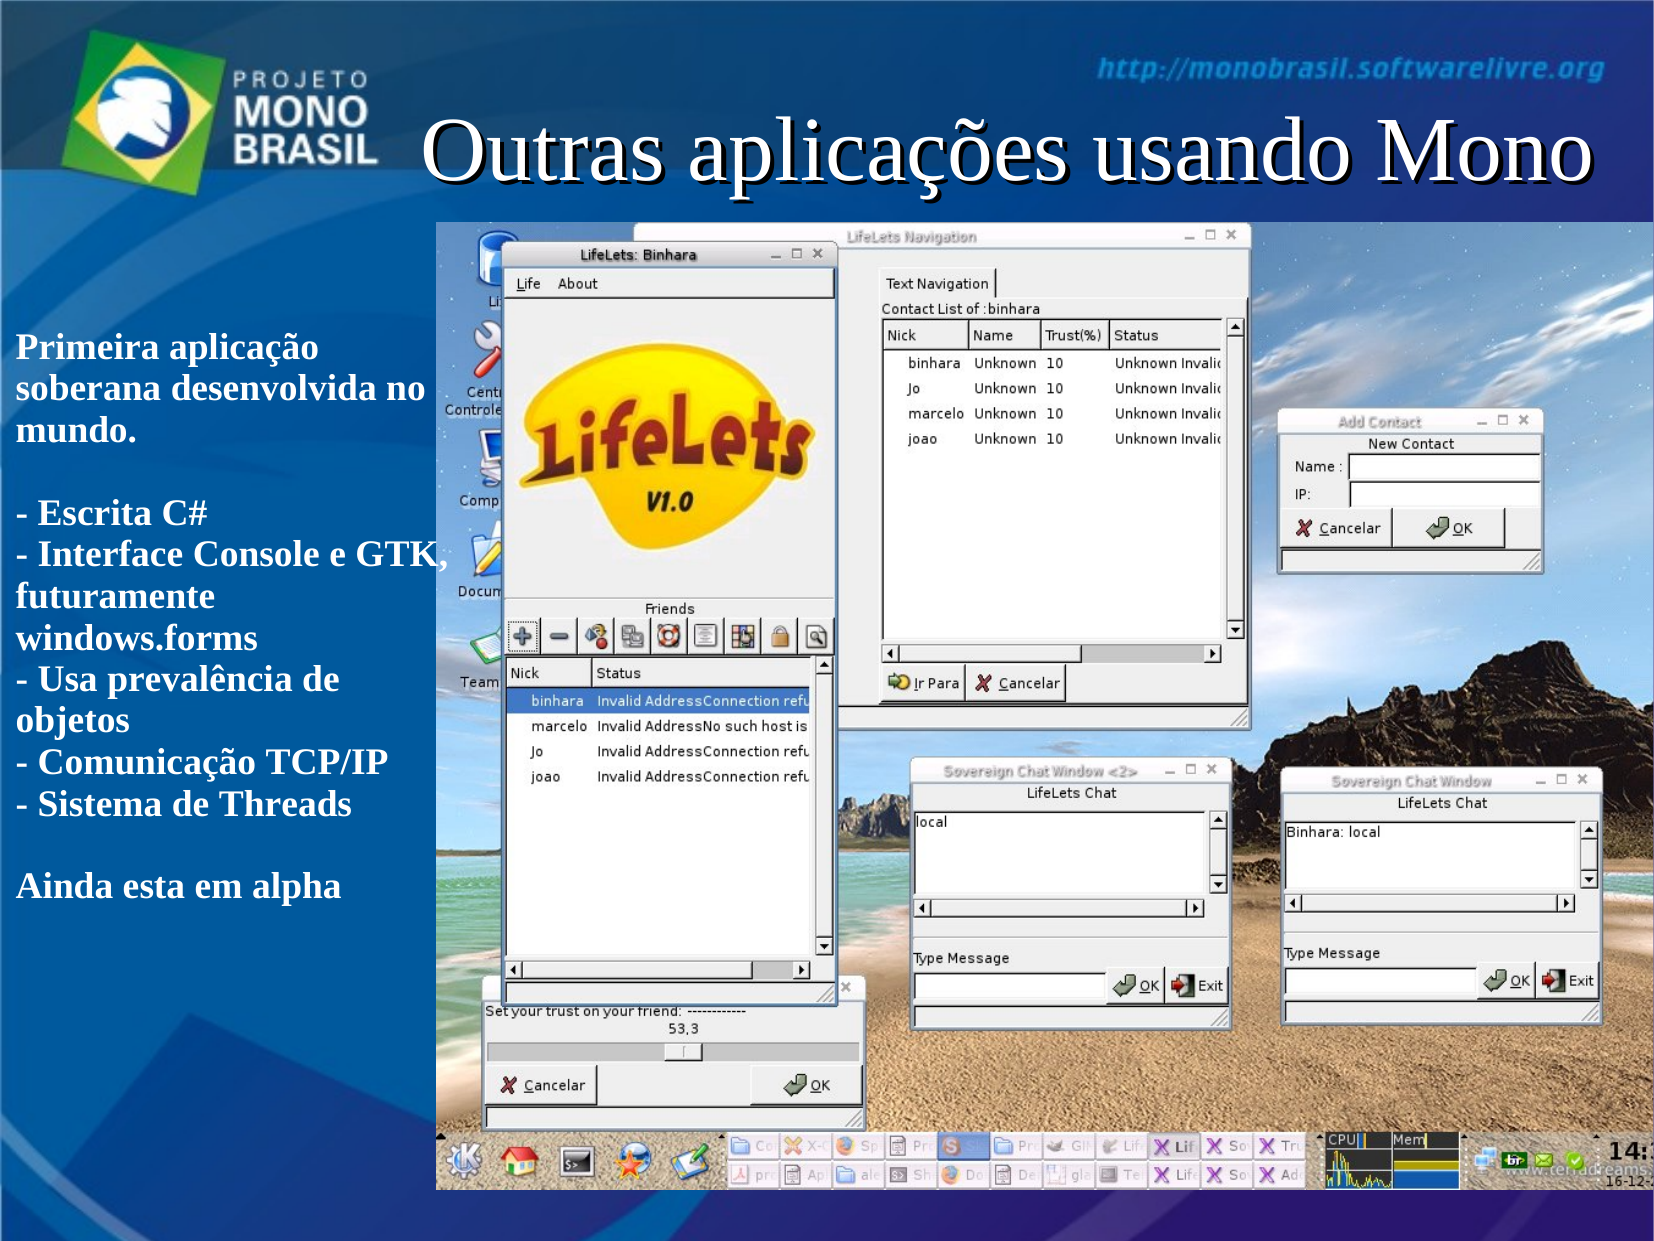

# Outras aplicações usando Mono
Primeira aplicação soberana desenvolvida no mundo.
- Escrita C#
- Interface Console e GTK, futuramente windows.forms
- Usa prevalência de objetos
- Comunicação TCP/IP
- Sistema de Threads
Ainda esta em alpha